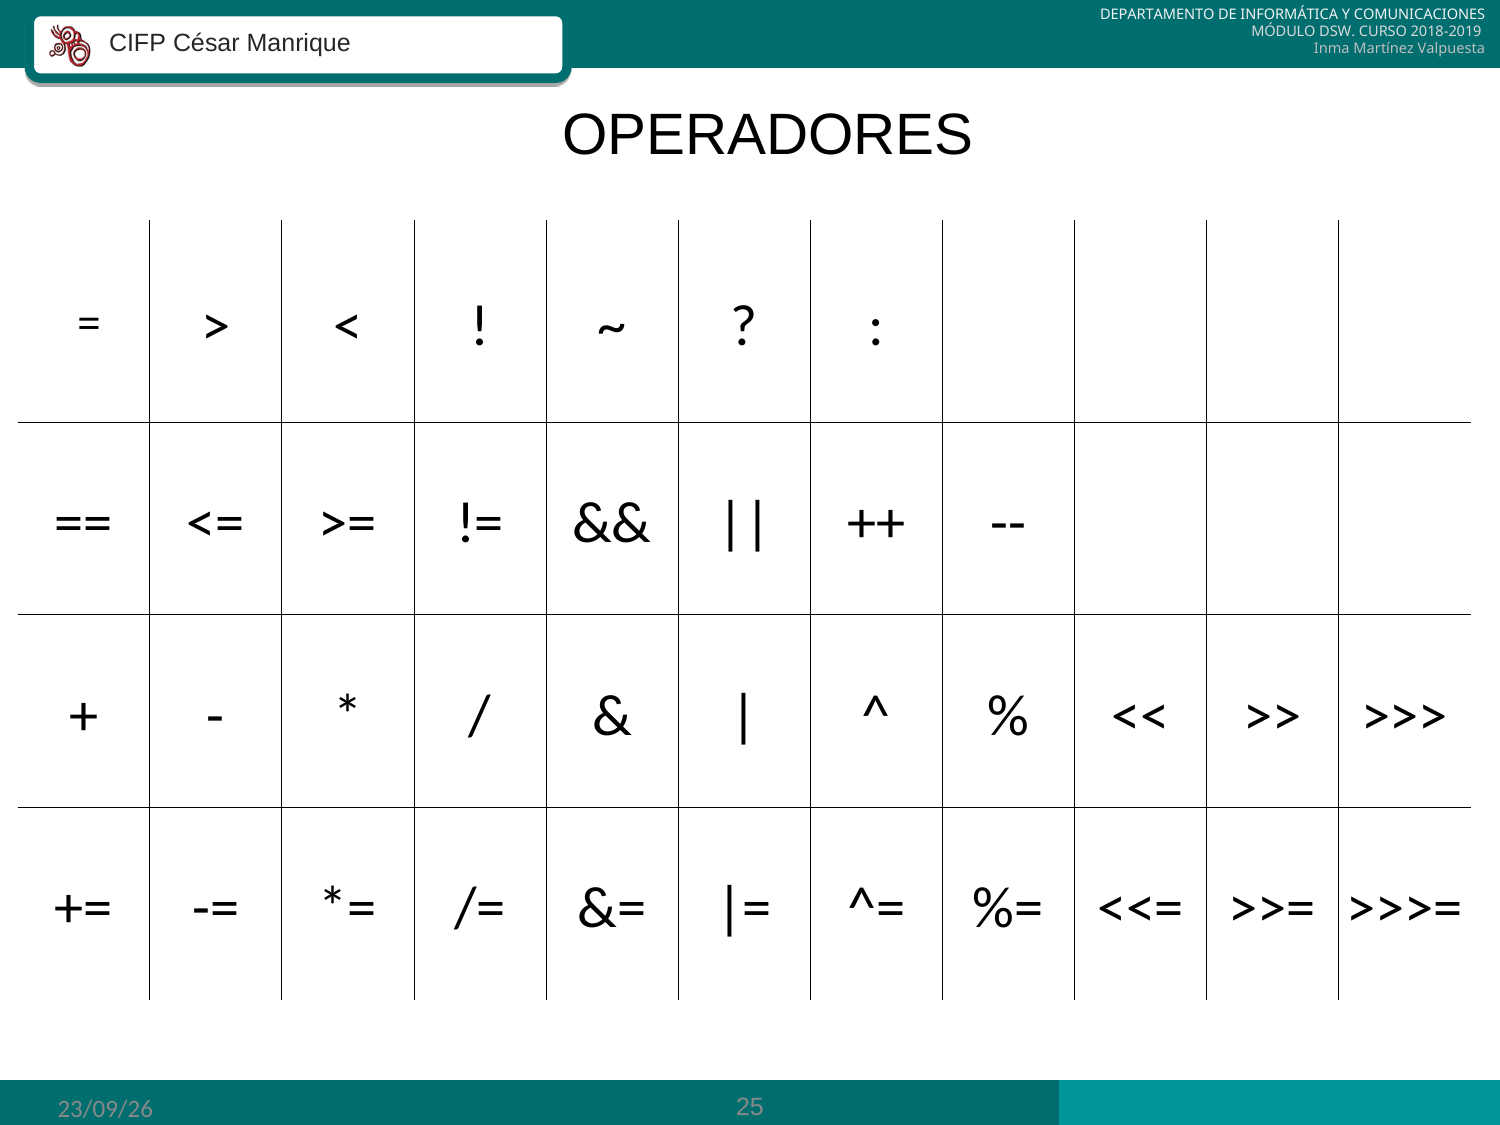

# OPERADORES
| = | > | < | ! | ~ | ? | : | | | | |
| --- | --- | --- | --- | --- | --- | --- | --- | --- | --- | --- |
| == | <= | >= | != | && | || | ++ | -- | | | |
| + | - | \* | / | & | | | ^ | % | << | >> | >>> |
| += | -= | \*= | /= | &= | |= | ^= | %= | <<= | >>= | >>>= |